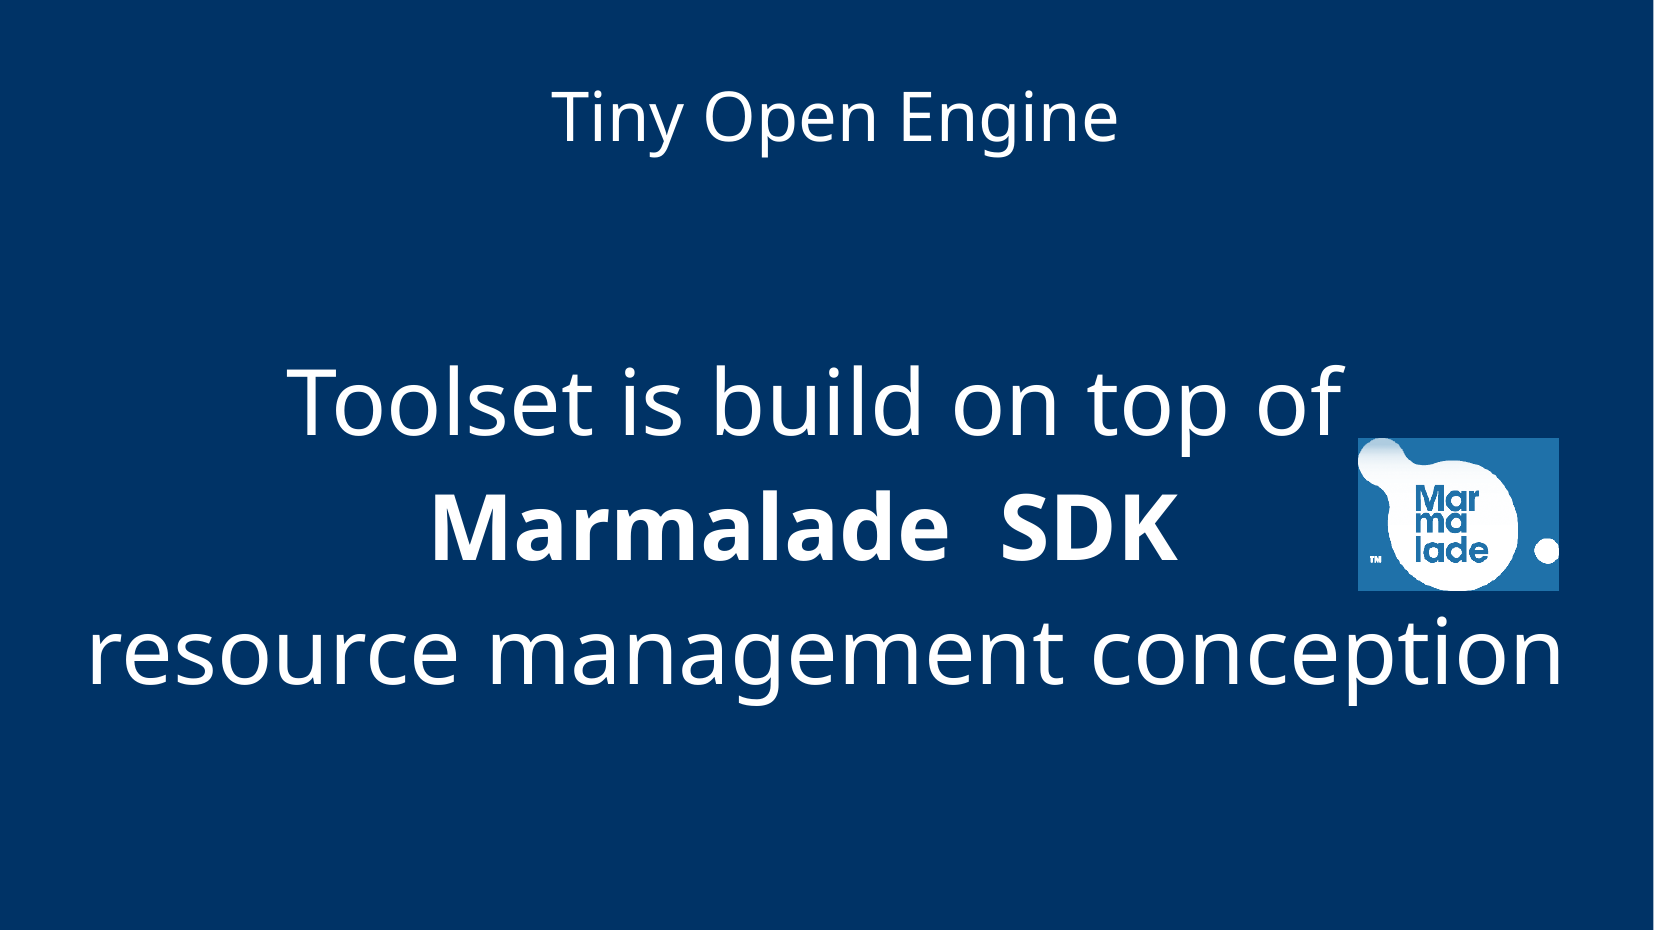

# Tiny Open Engine
Toolset is build on top of
Marmalade SDK
resource management conception